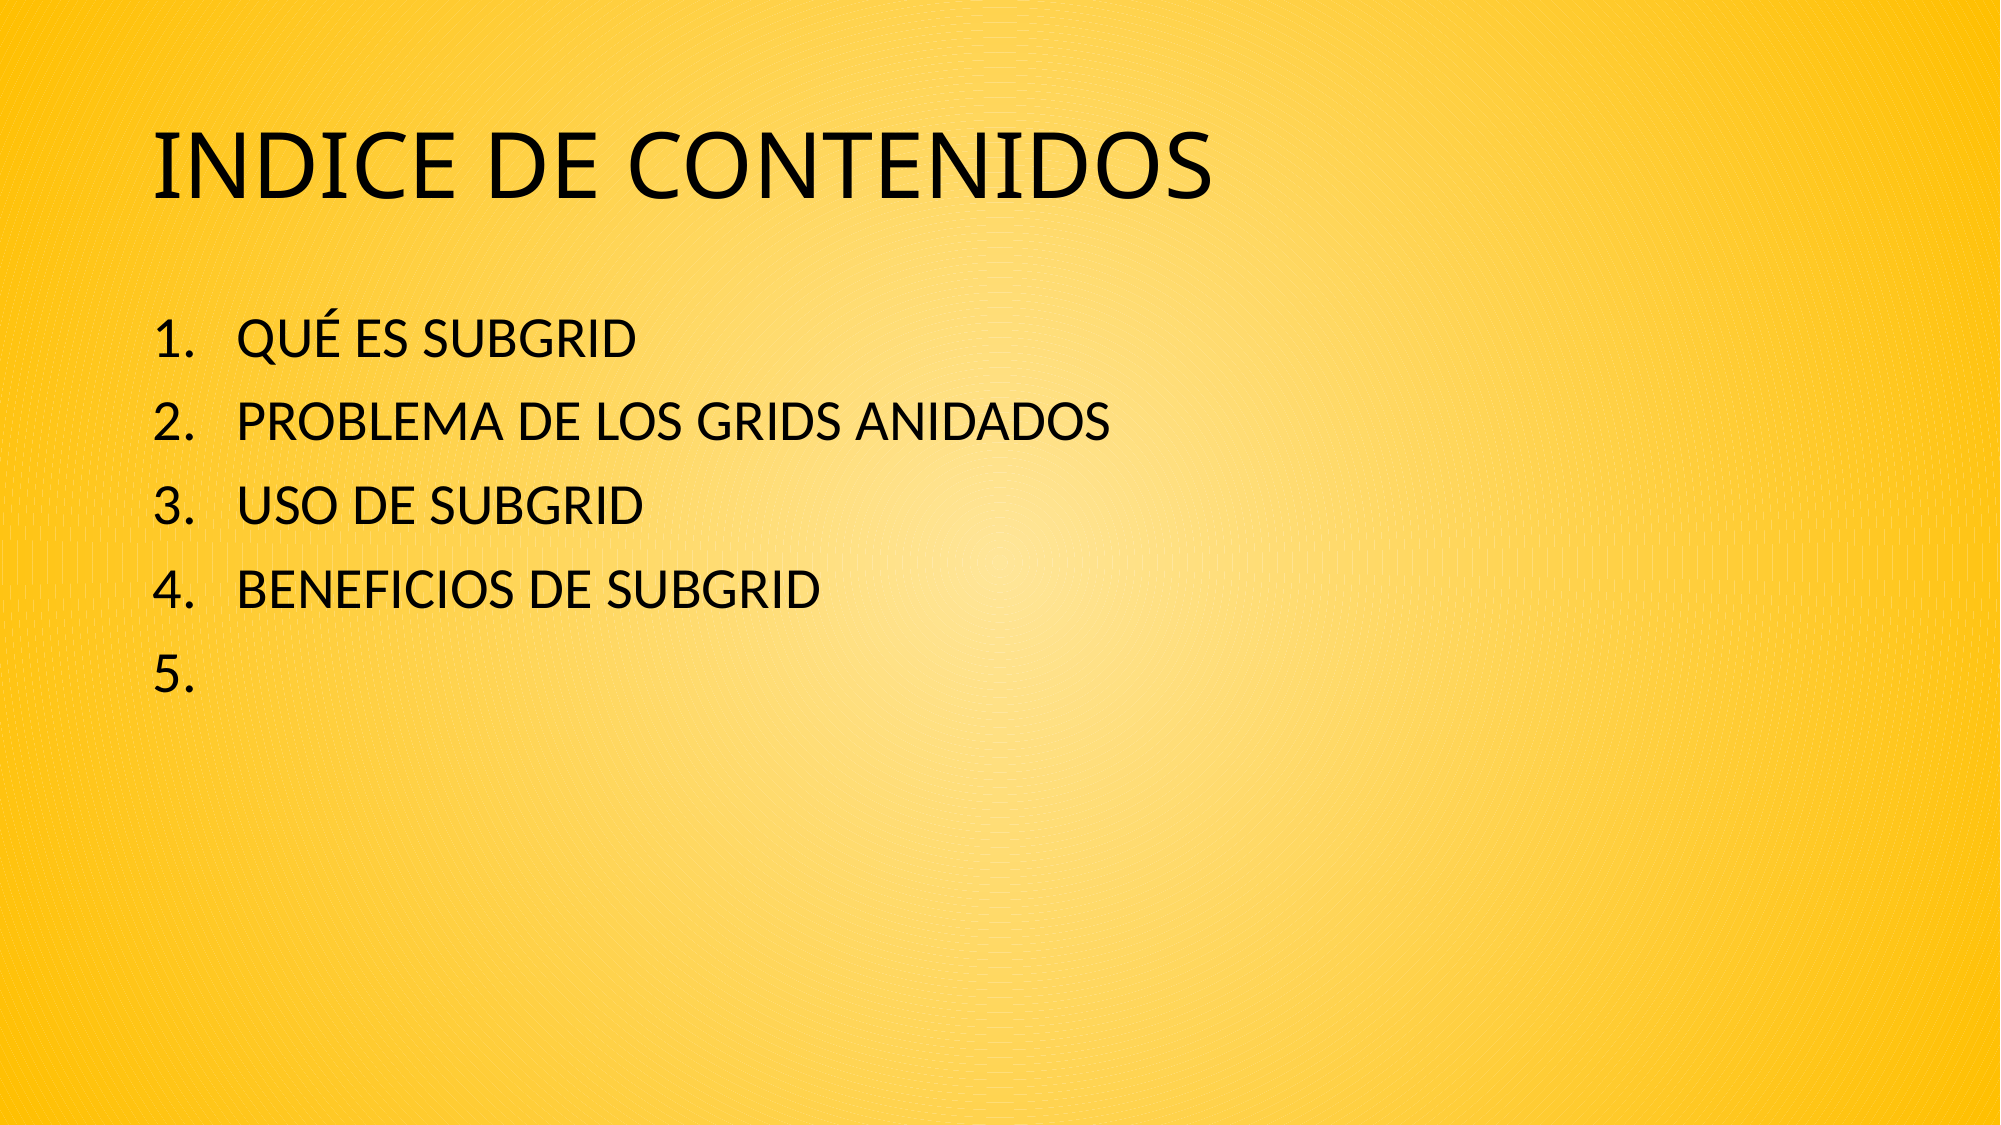

# INDICE DE CONTENIDOS
QUÉ ES SUBGRID
PROBLEMA DE LOS GRIDS ANIDADOS
USO DE SUBGRID
BENEFICIOS DE SUBGRID